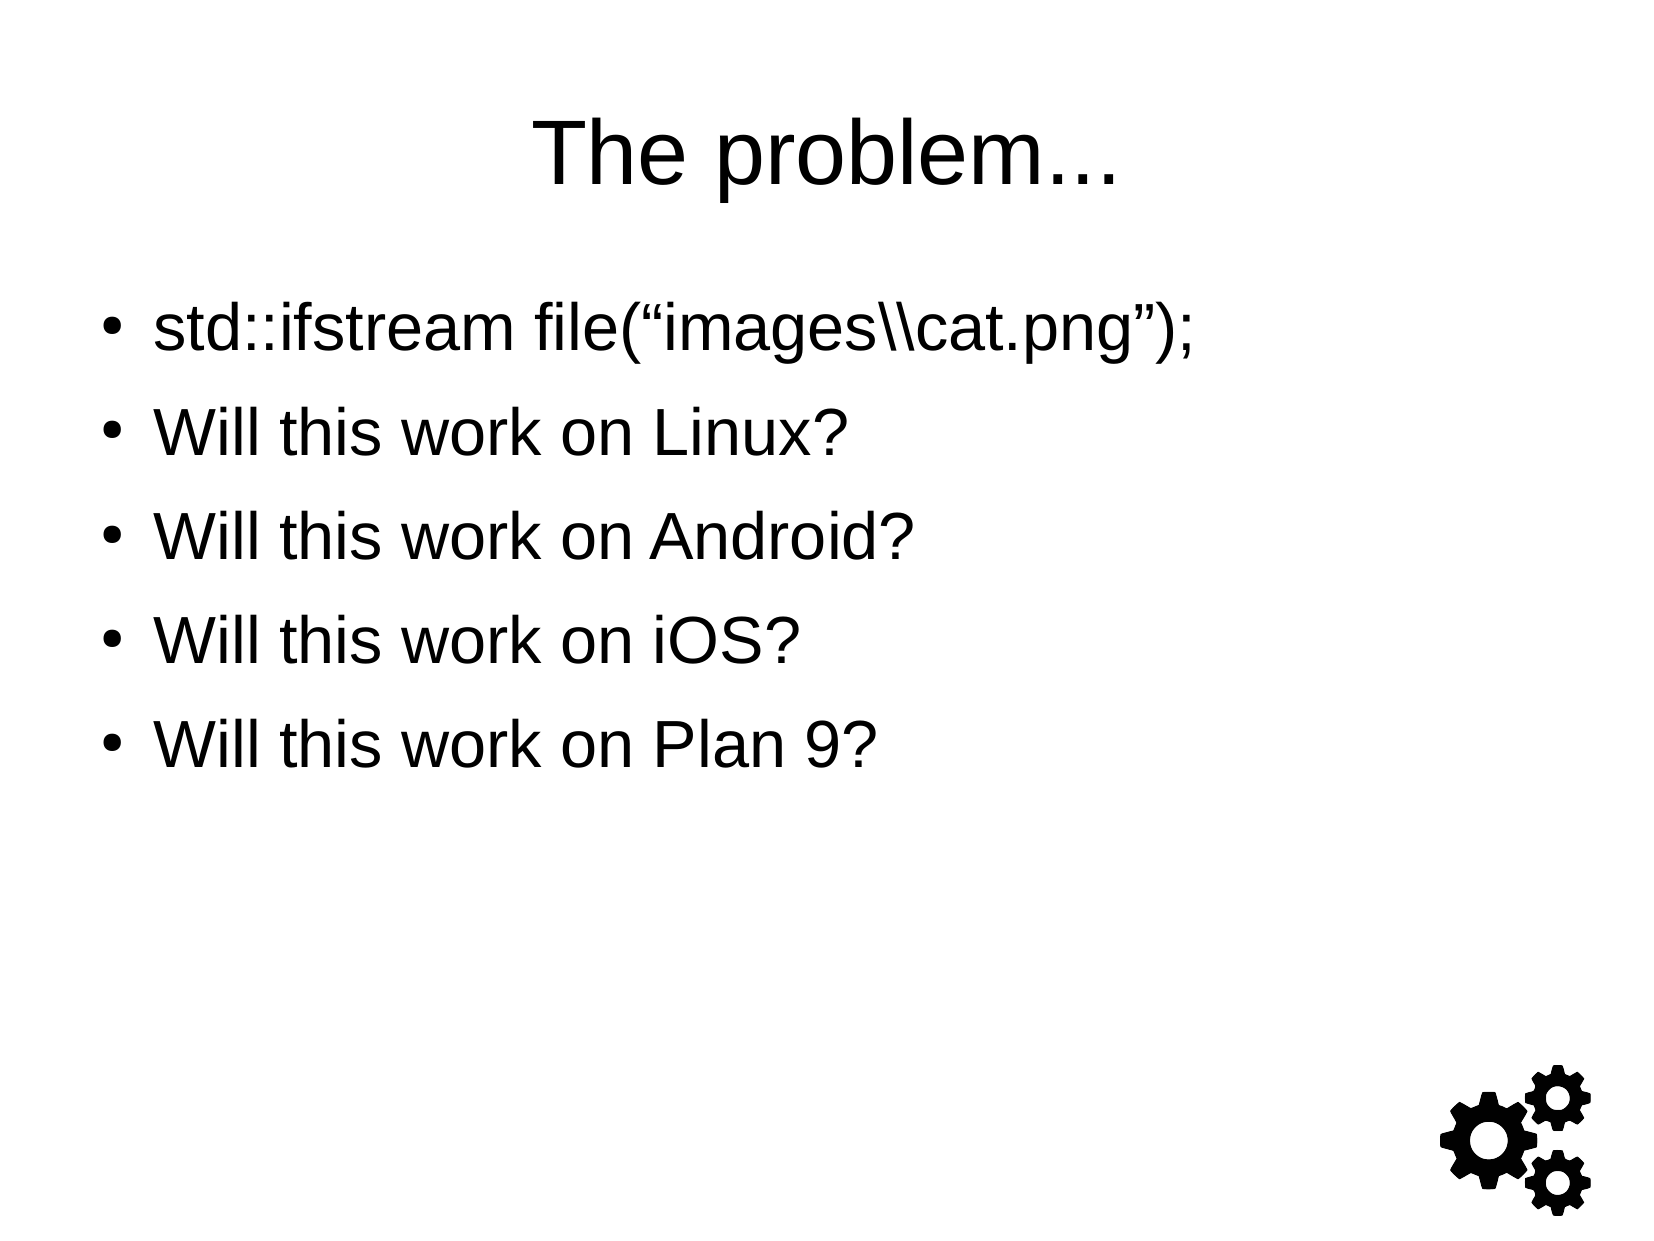

# The problem...
std::ifstream file(“images\\cat.png”);
Will this work on Linux?
Will this work on Android?
Will this work on iOS?
Will this work on Plan 9?